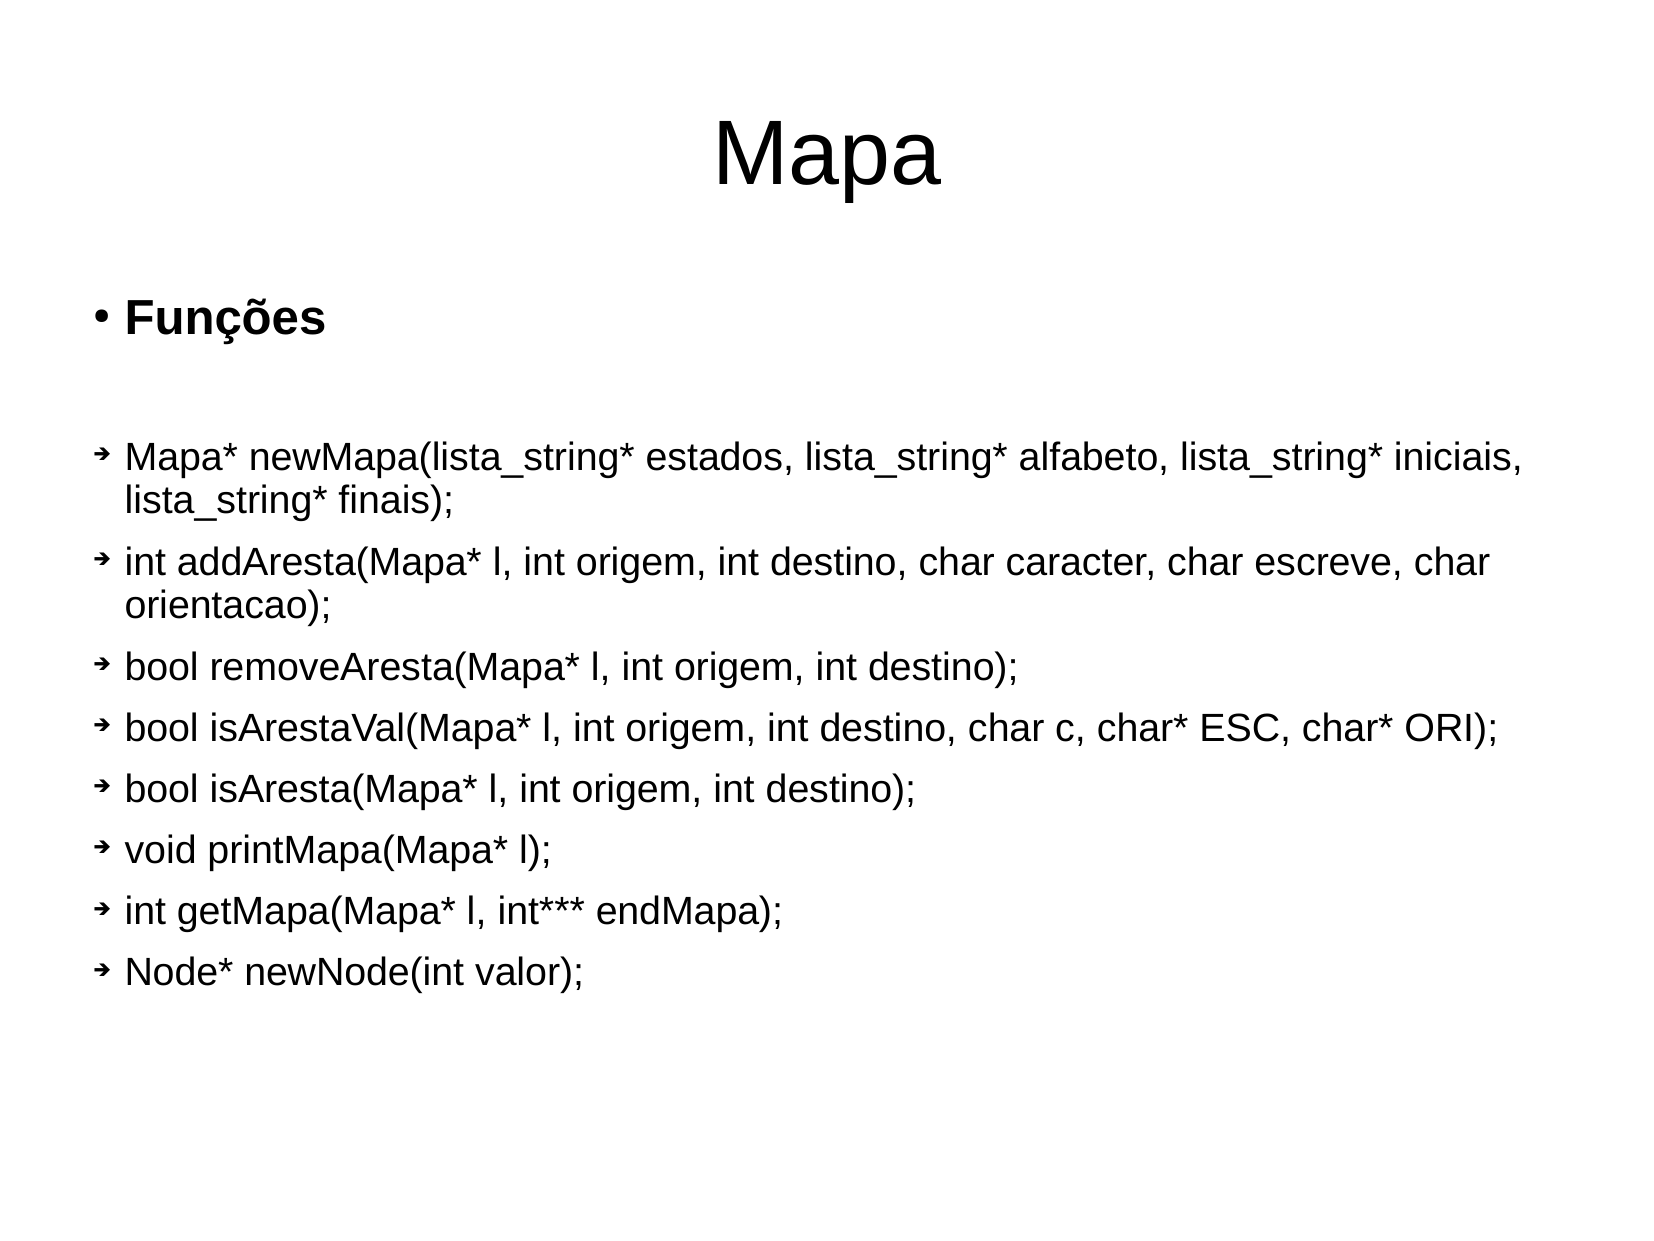

# Mapa
Funções
Mapa* newMapa(lista_string* estados, lista_string* alfabeto, lista_string* iniciais, lista_string* finais);
int addAresta(Mapa* l, int origem, int destino, char caracter, char escreve, char orientacao);
bool removeAresta(Mapa* l, int origem, int destino);
bool isArestaVal(Mapa* l, int origem, int destino, char c, char* ESC, char* ORI);
bool isAresta(Mapa* l, int origem, int destino);
void printMapa(Mapa* l);
int getMapa(Mapa* l, int*** endMapa);
Node* newNode(int valor);